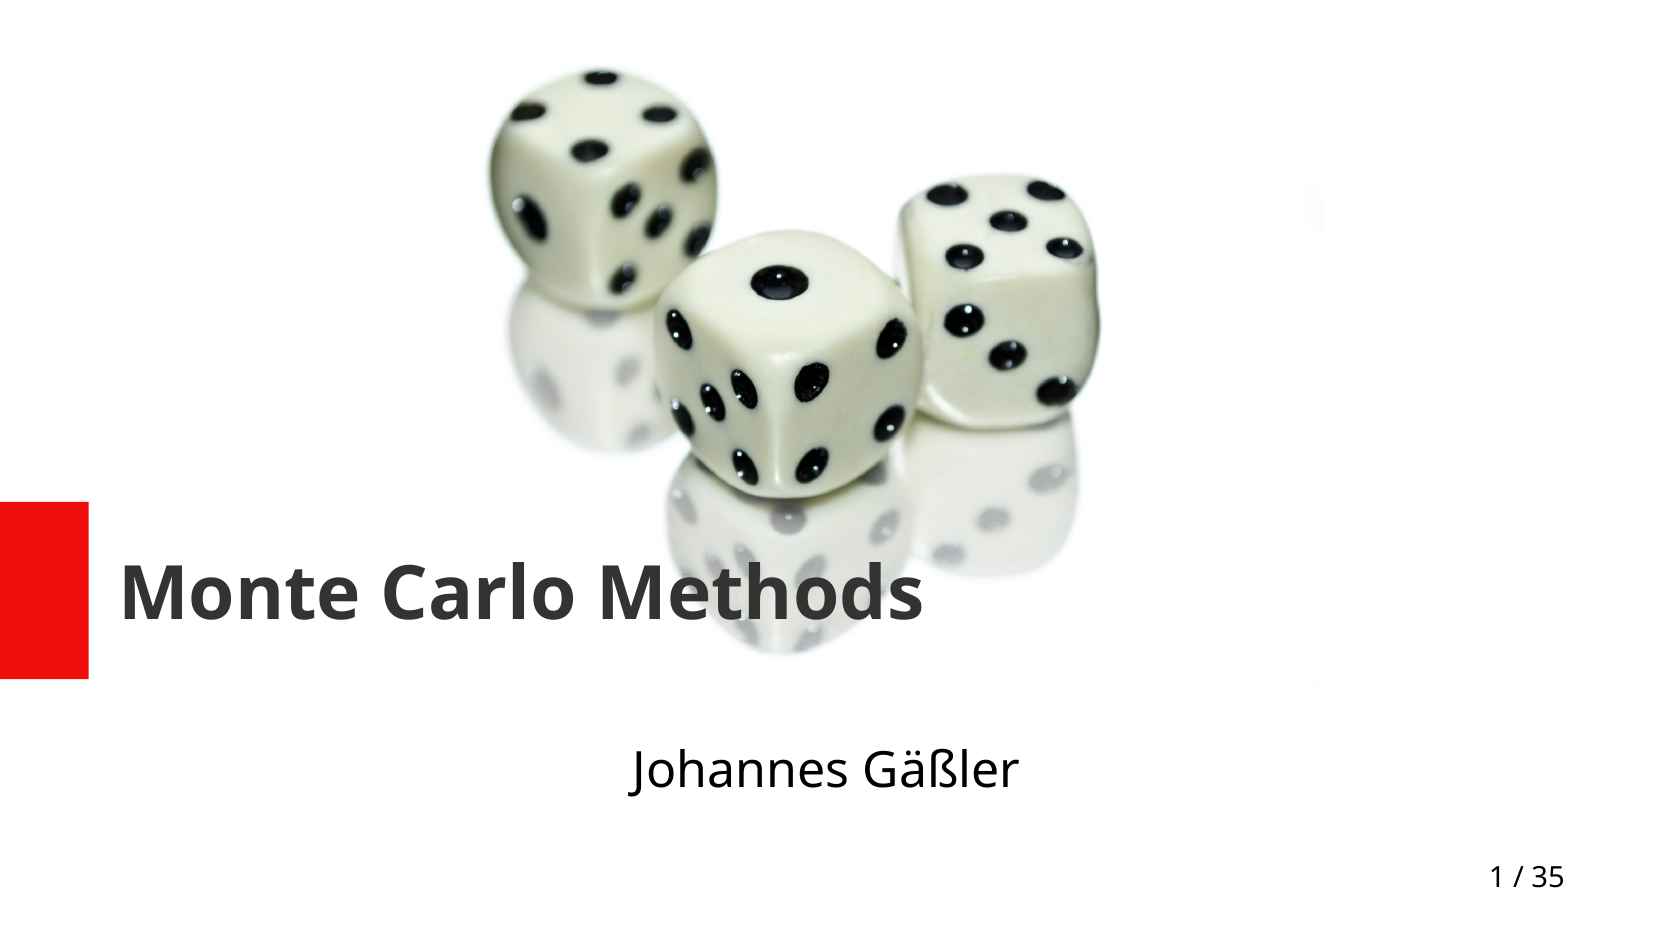

# Monte Carlo Methods
Johannes Gäßler
1